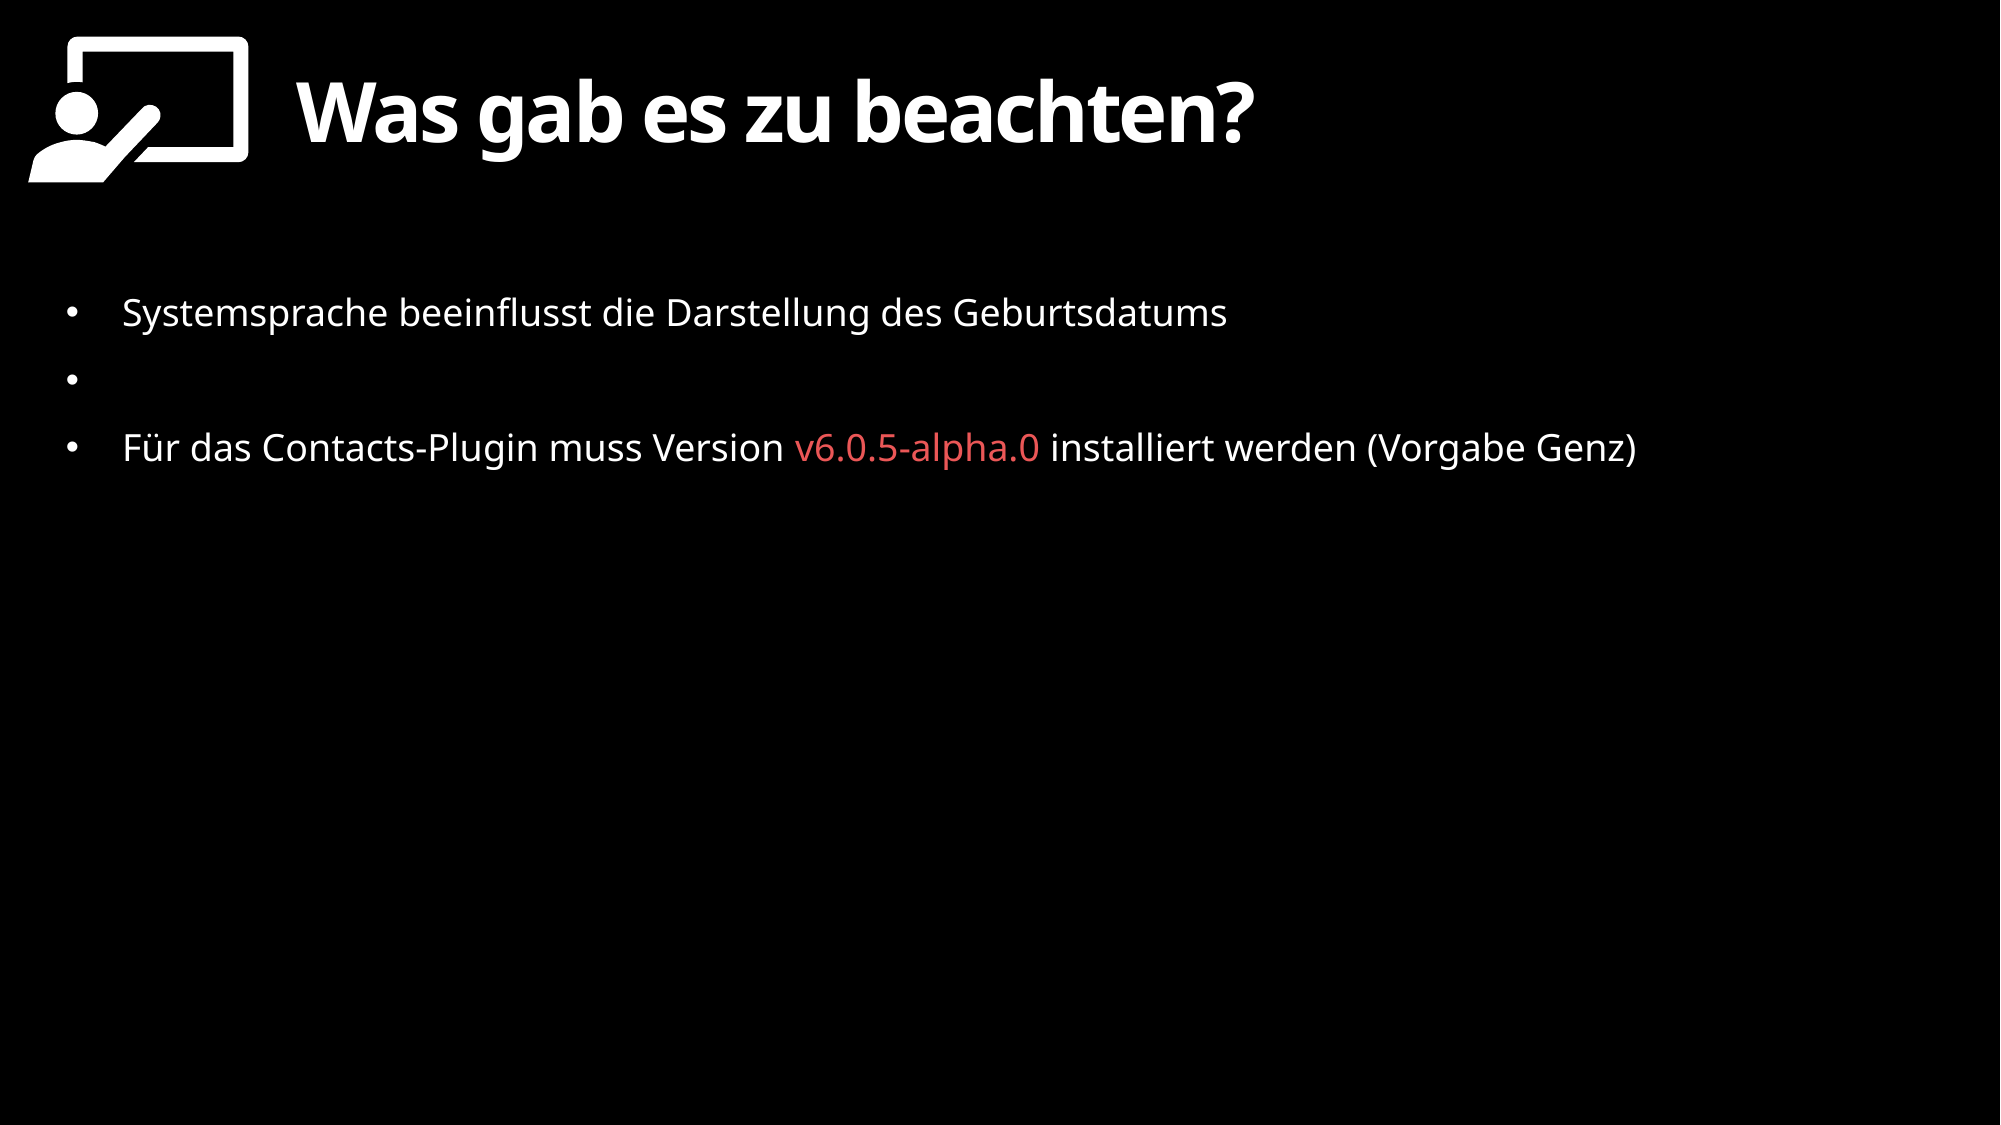

Was gab es zu beachten?
Systemsprache beeinflusst die Darstellung des Geburtsdatums
Für das Contacts-Plugin muss Version v6.0.5-alpha.0 installiert werden (Vorgabe Genz)